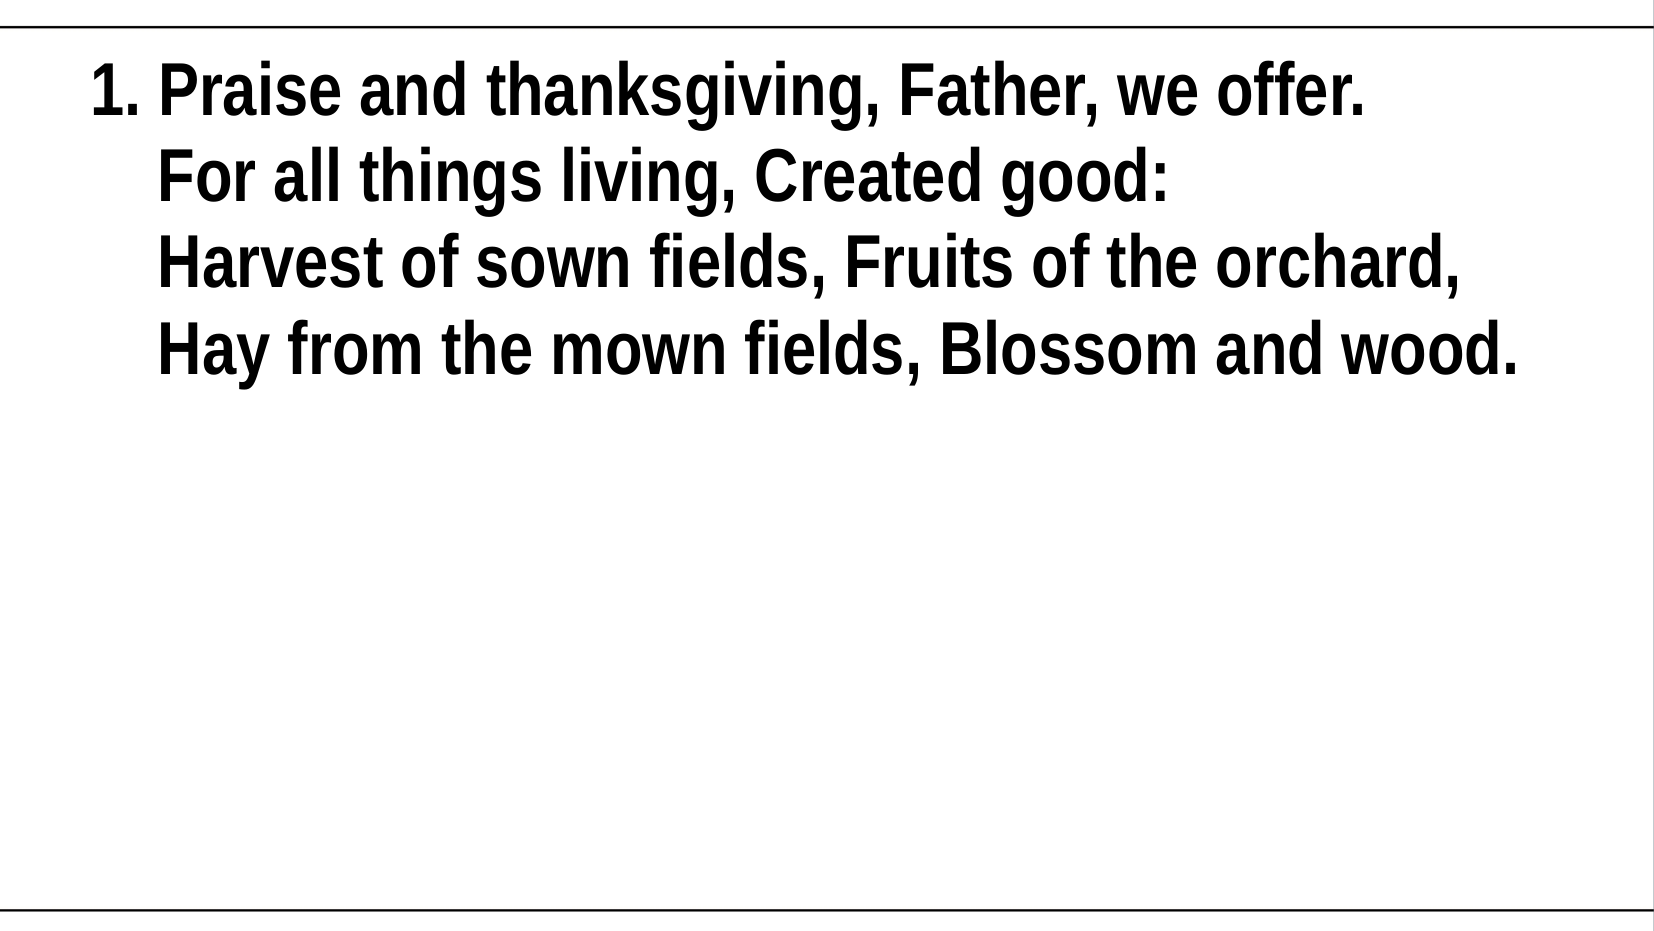

# 1. Praise and thanksgiving, Father, we offer. For all things living, Created good: Harvest of sown fields, Fruits of the orchard, Hay from the mown fields, Blossom and wood.